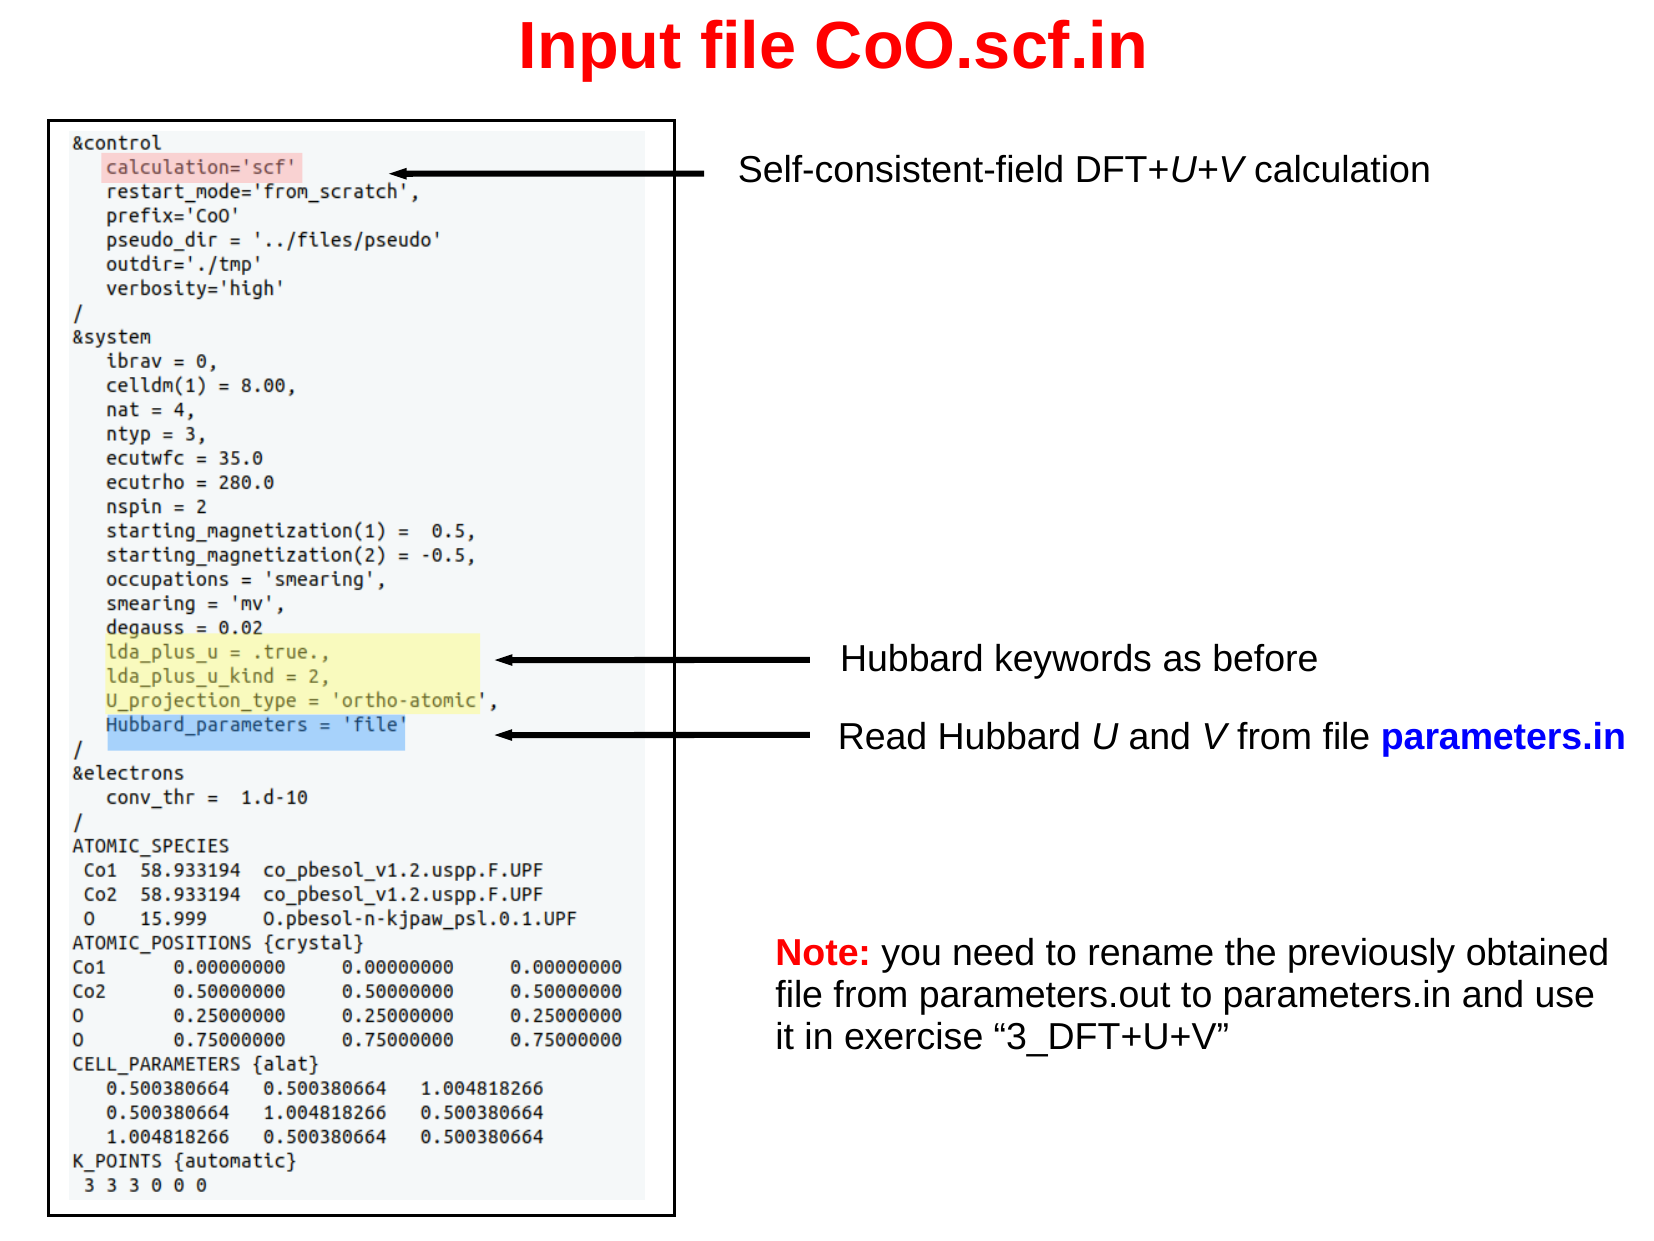

# Input file CoO.scf.in
Self-consistent-field DFT+U+V calculation
Hubbard keywords as before
Read Hubbard U and V from file parameters.in
Note: you need to rename the previously obtained
file from parameters.out to parameters.in and use
it in exercise “3_DFT+U+V”